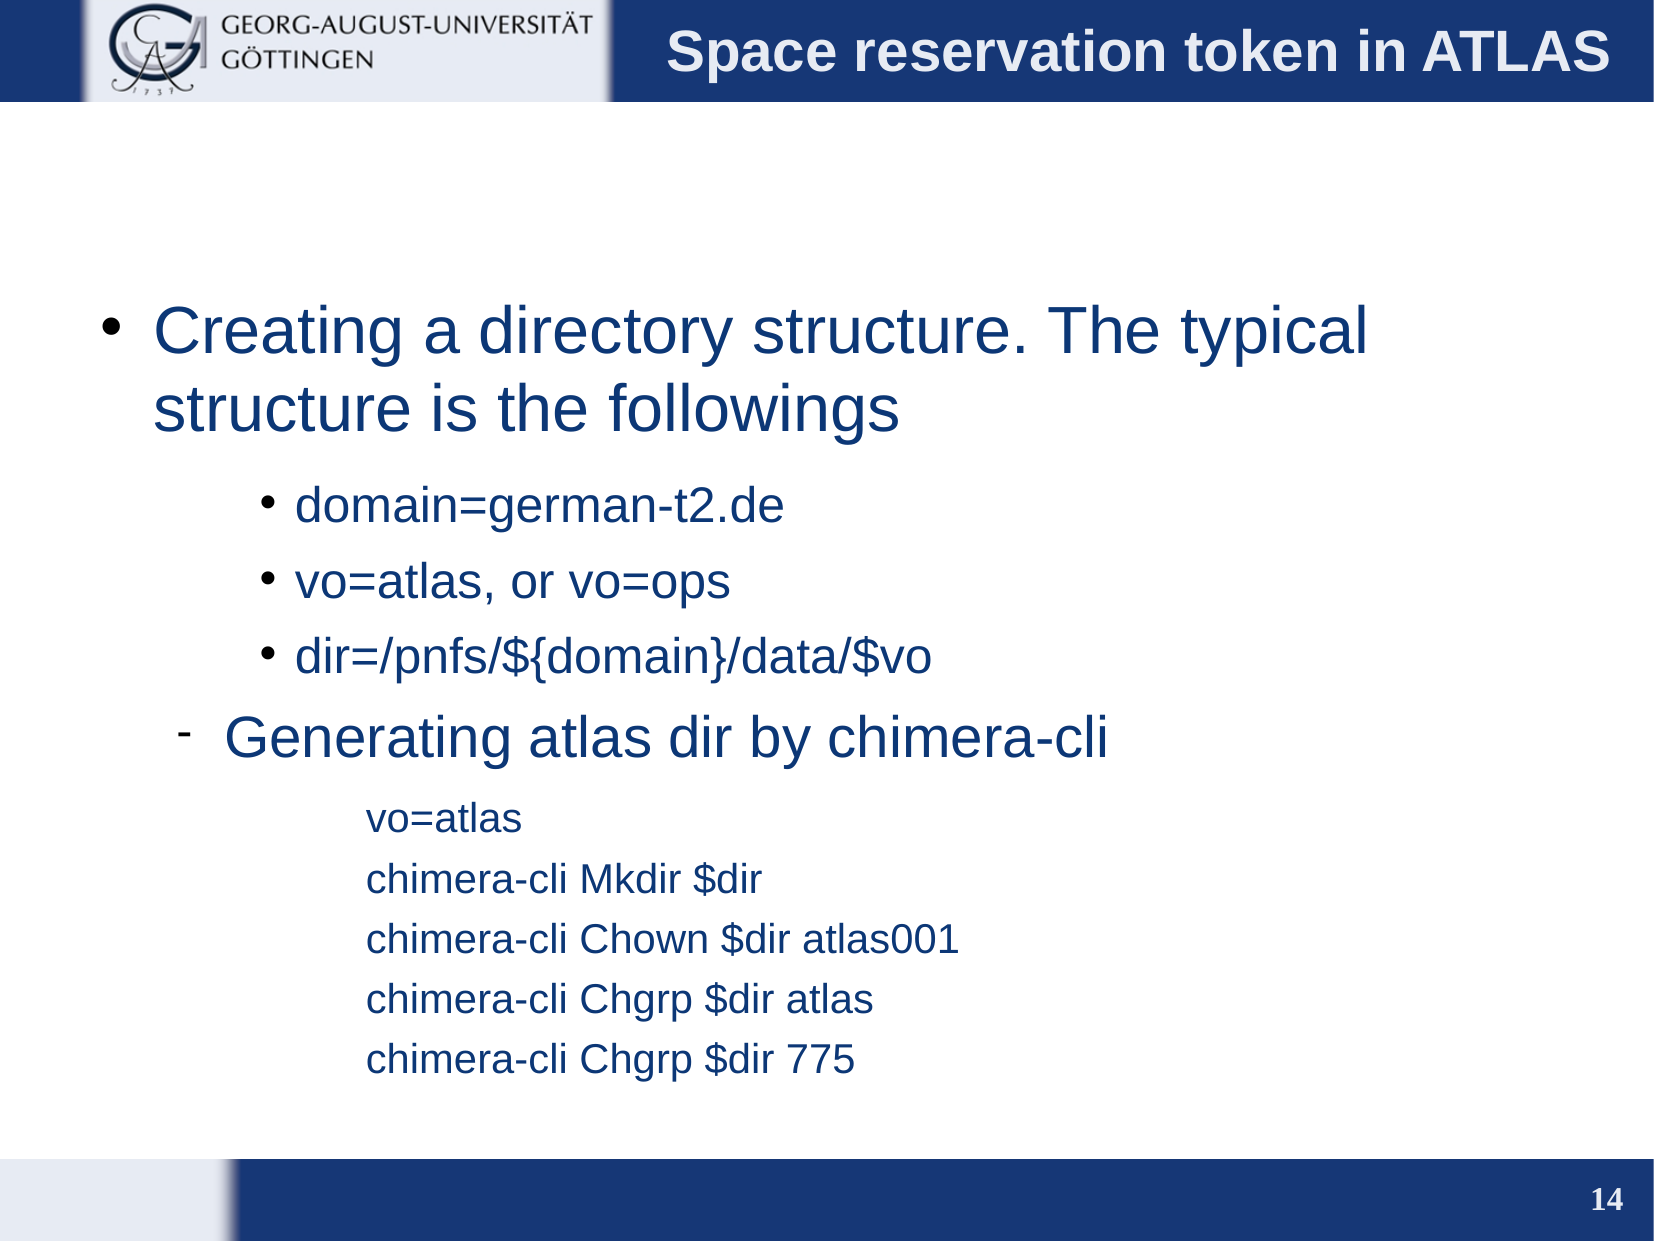

# Space reservation token in ATLAS
Creating a directory structure. The typical structure is the followings
domain=german-t2.de
vo=atlas, or vo=ops
dir=/pnfs/${domain}/data/$vo
Generating atlas dir by chimera-cli
vo=atlas
chimera-cli Mkdir $dir
chimera-cli Chown $dir atlas001
chimera-cli Chgrp $dir atlas
chimera-cli Chgrp $dir 775
dCache configuration in the WLCG T2
14